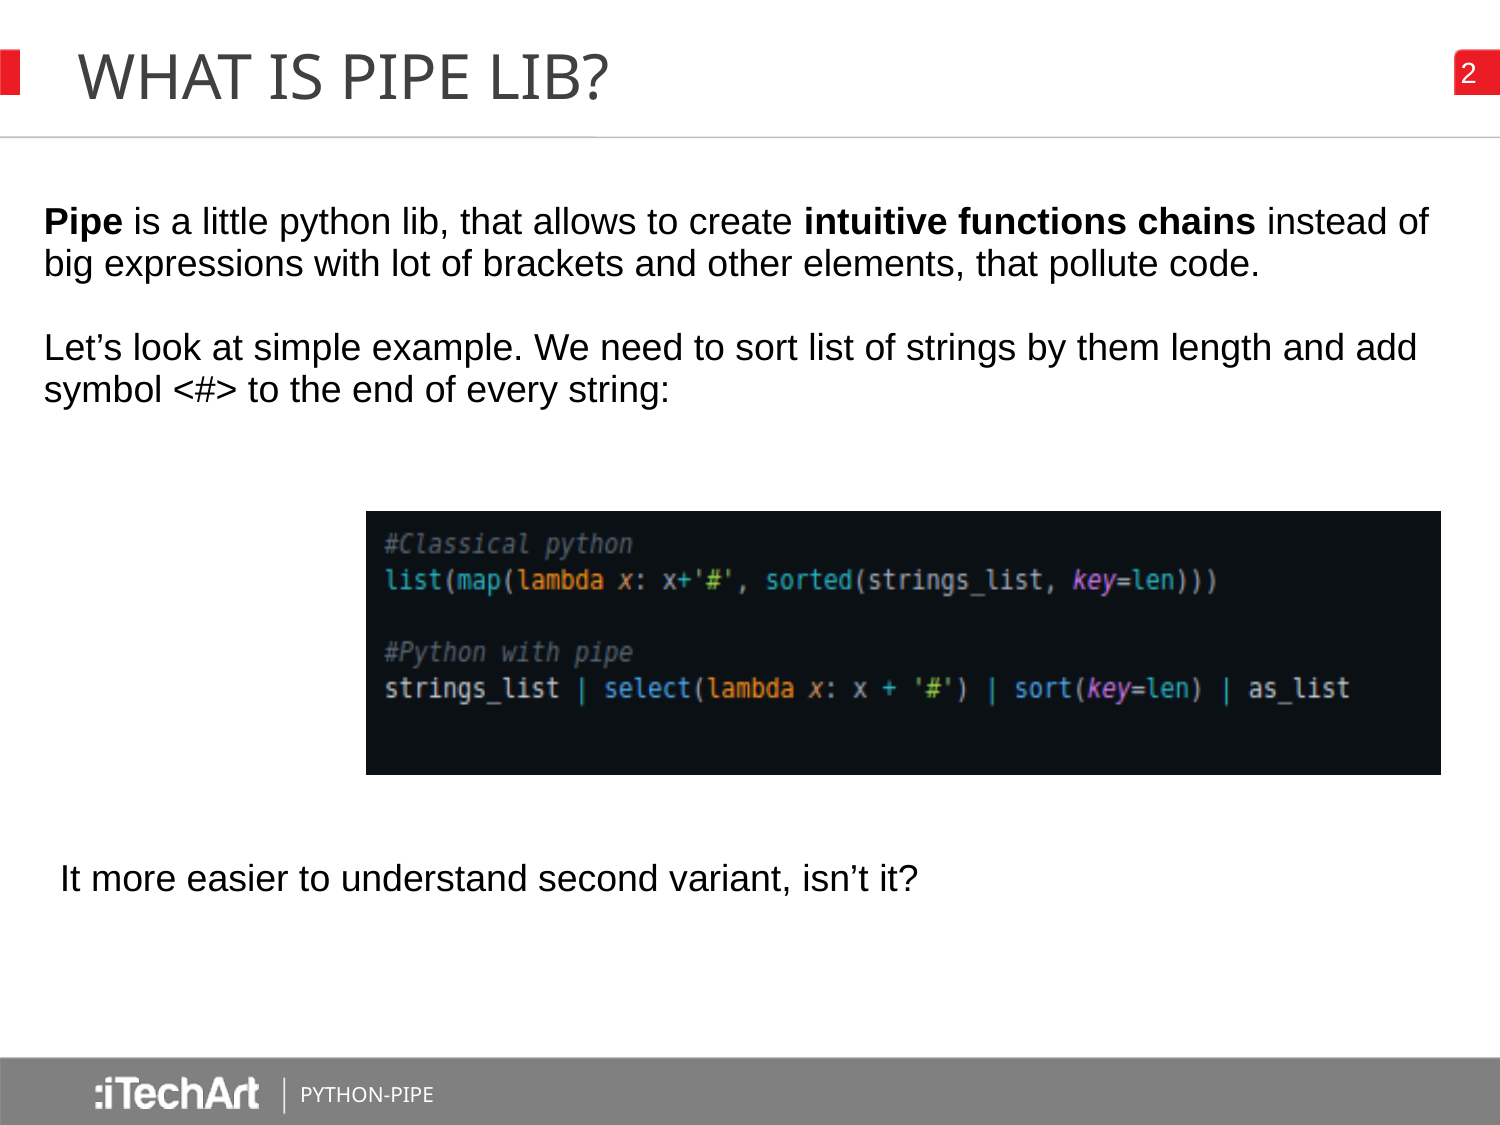

# WHAT is Pipe lib?
2
8
Pipe is a little python lib, that allows to create intuitive functions chains instead of
big expressions with lot of brackets and other elements, that pollute code.
Let’s look at simple example. We need to sort list of strings by them length and add
symbol <#> to the end of every string:
It more easier to understand second variant, isn’t it?
Python-pipe